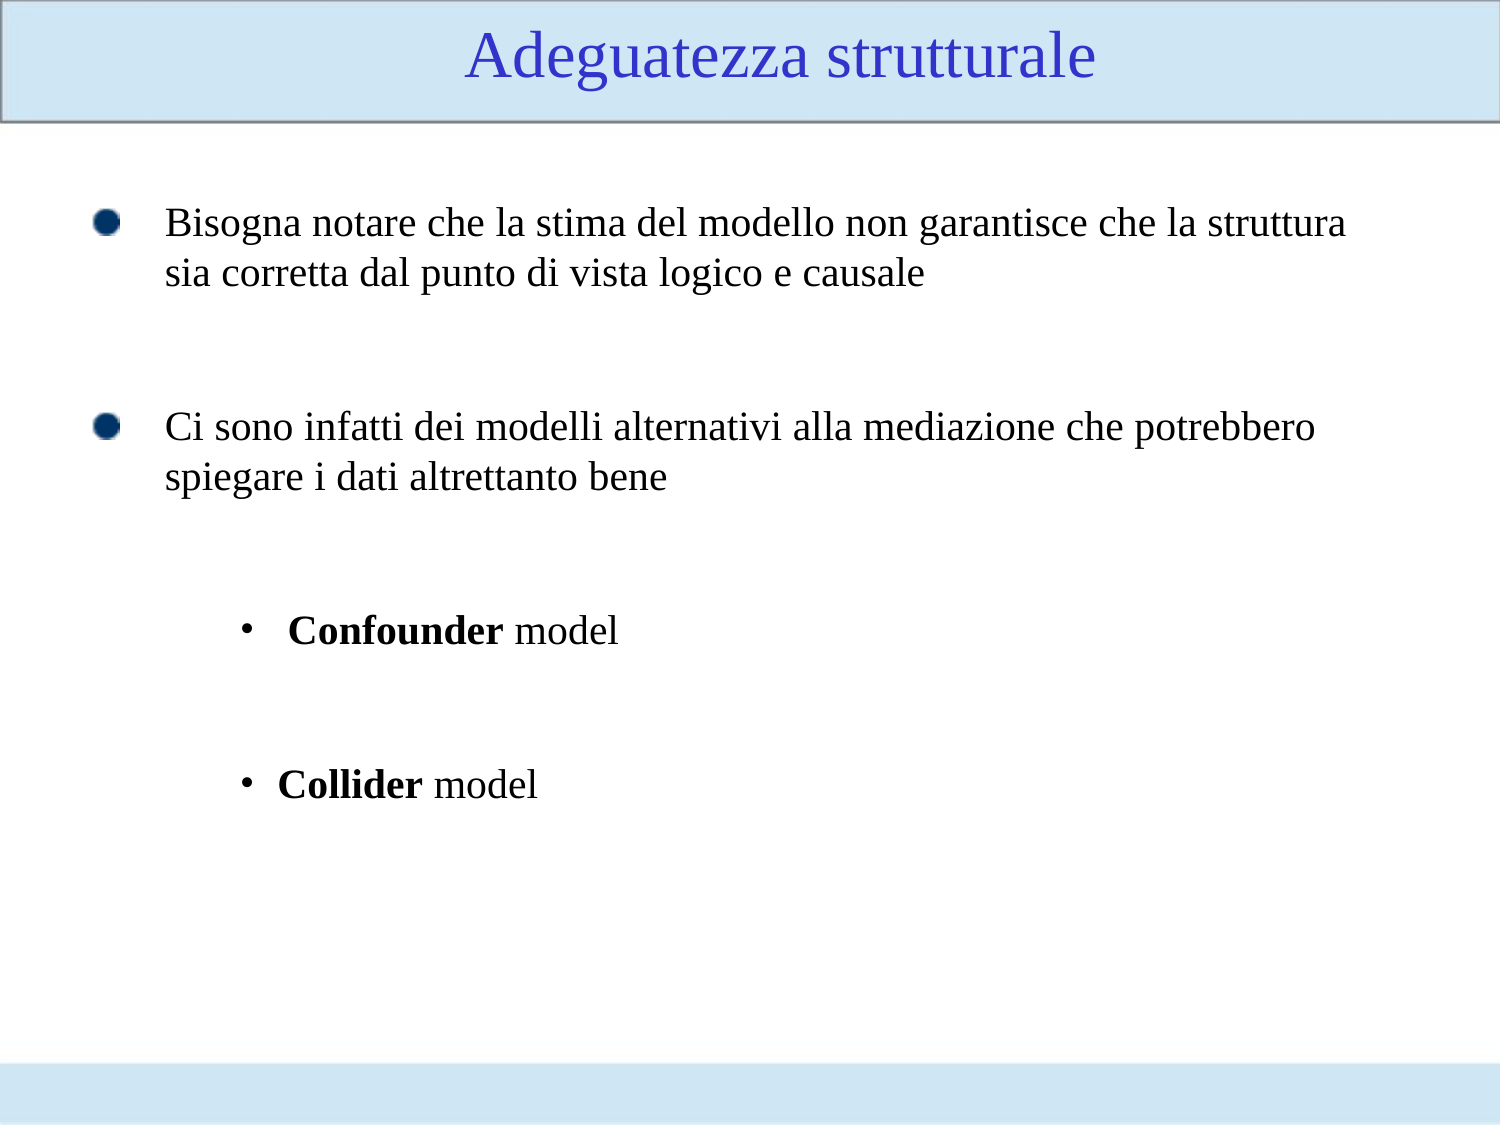

# Adeguatezza strutturale
Bisogna notare che la stima del modello non garantisce che la struttura sia corretta dal punto di vista logico e causale
Ci sono infatti dei modelli alternativi alla mediazione che potrebbero spiegare i dati altrettanto bene
 Confounder model
Collider model